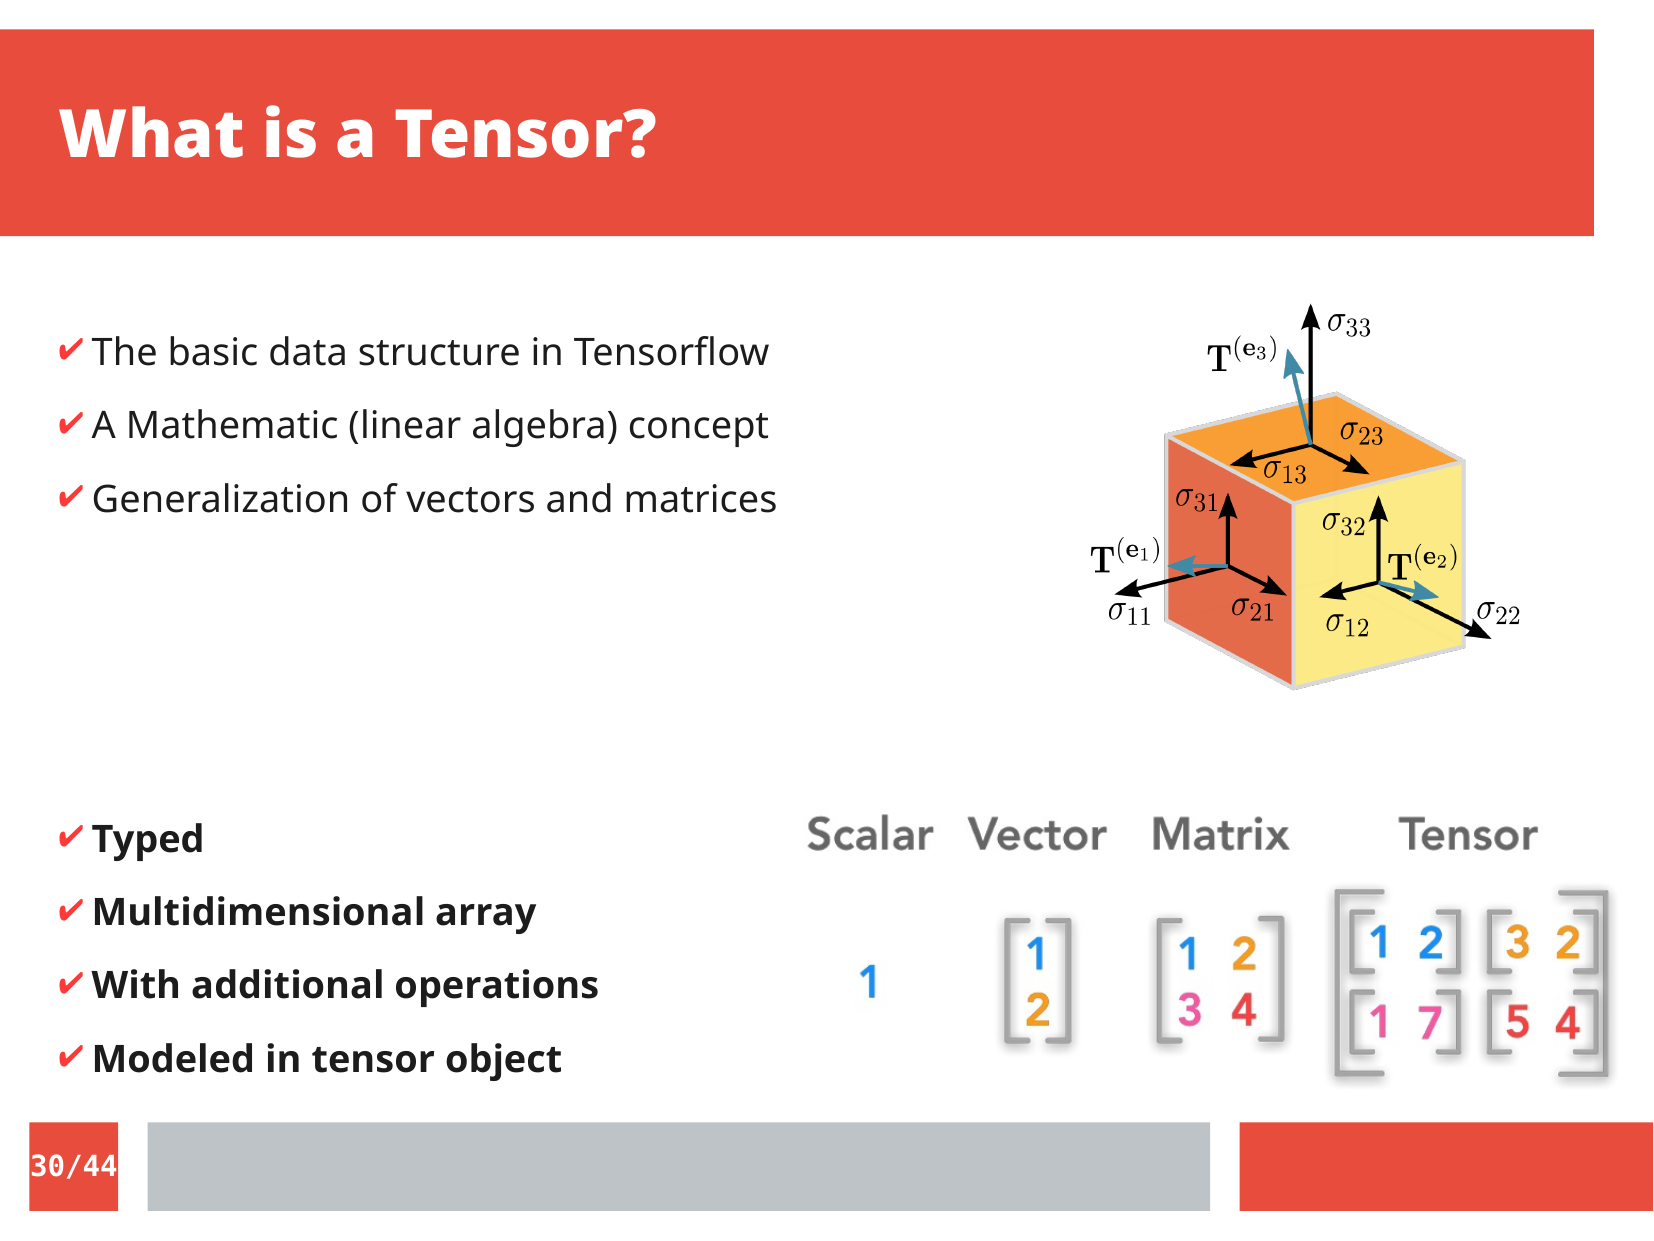

# What is a Tensor?
 The basic data structure in Tensorflow
 A Mathematic (linear algebra) concept
 Generalization of vectors and matrices
 Typed
 Multidimensional array
 With additional operations
 Modeled in tensor object
30